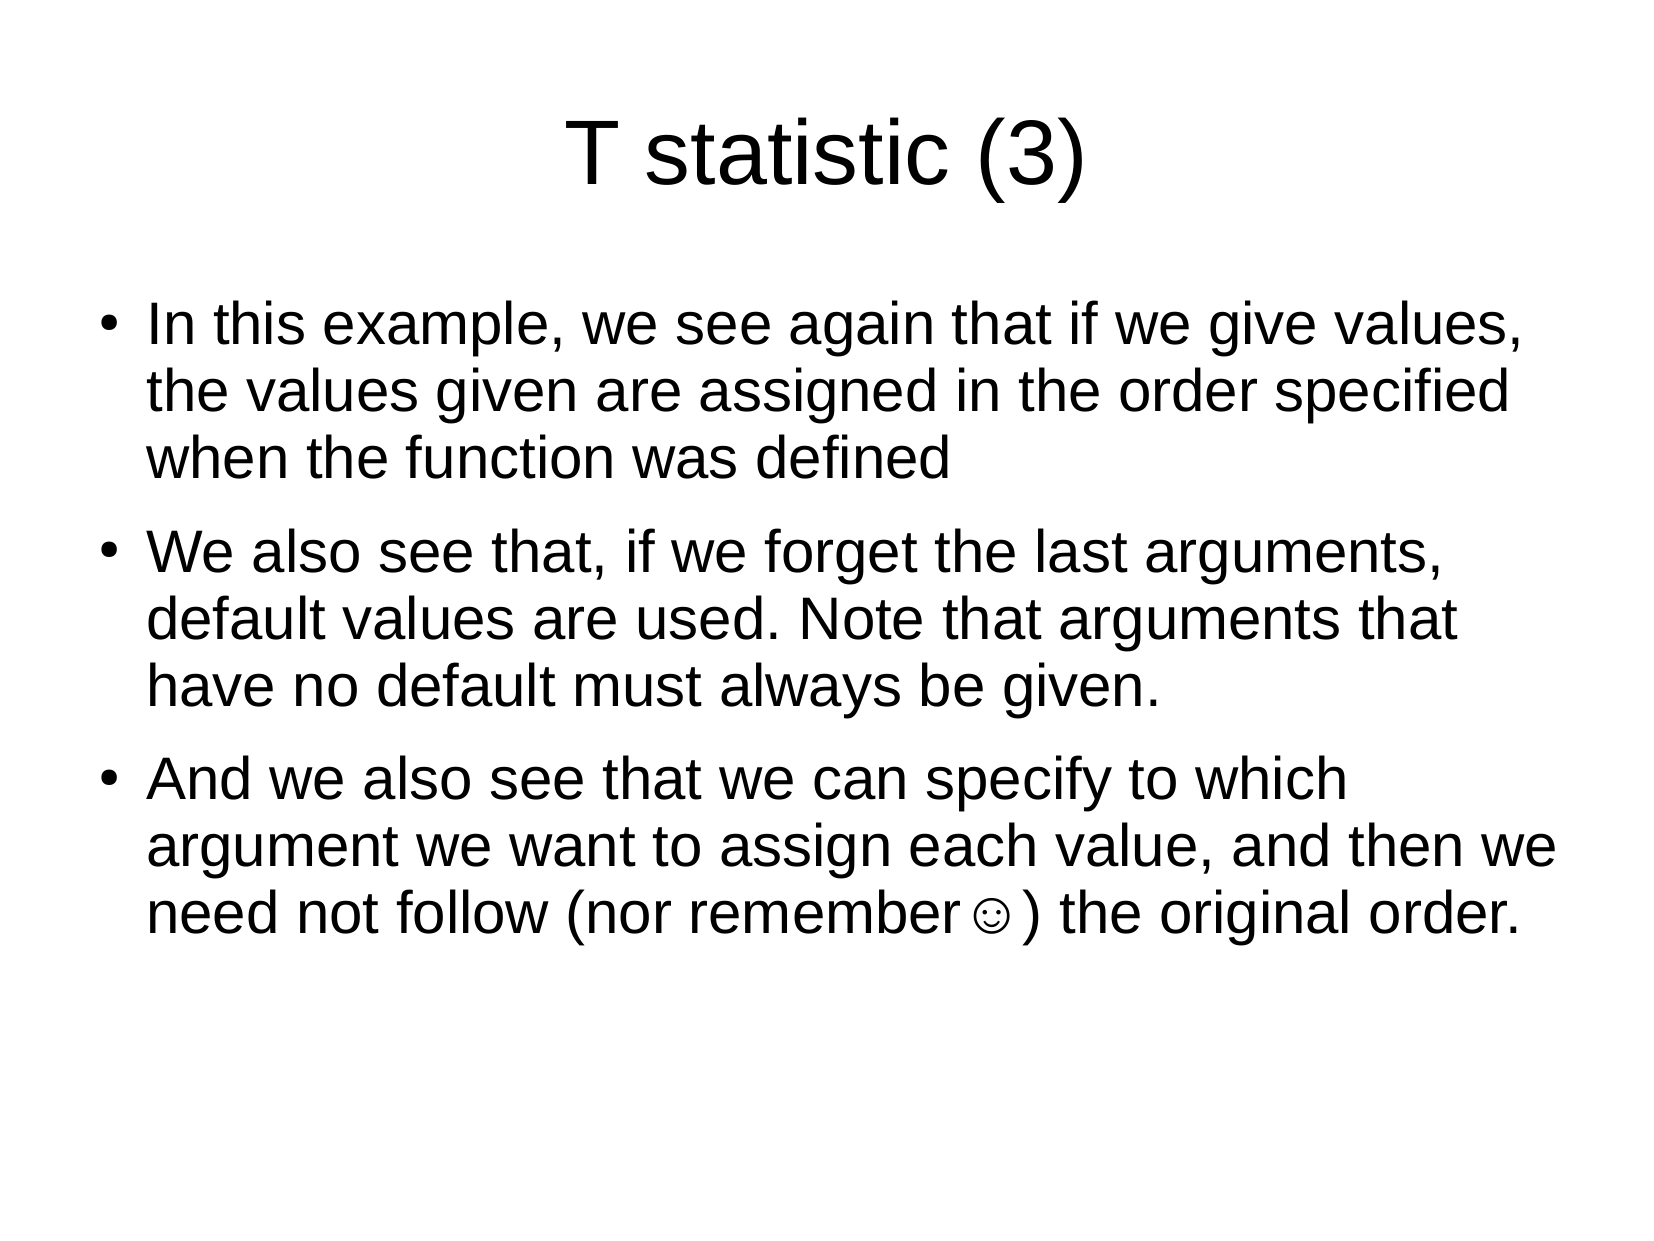

# T statistic (3)
In this example, we see again that if we give values, the values given are assigned in the order specified when the function was defined
We also see that, if we forget the last arguments, default values are used. Note that arguments that have no default must always be given.
And we also see that we can specify to which argument we want to assign each value, and then we need not follow (nor remember☺) the original order.